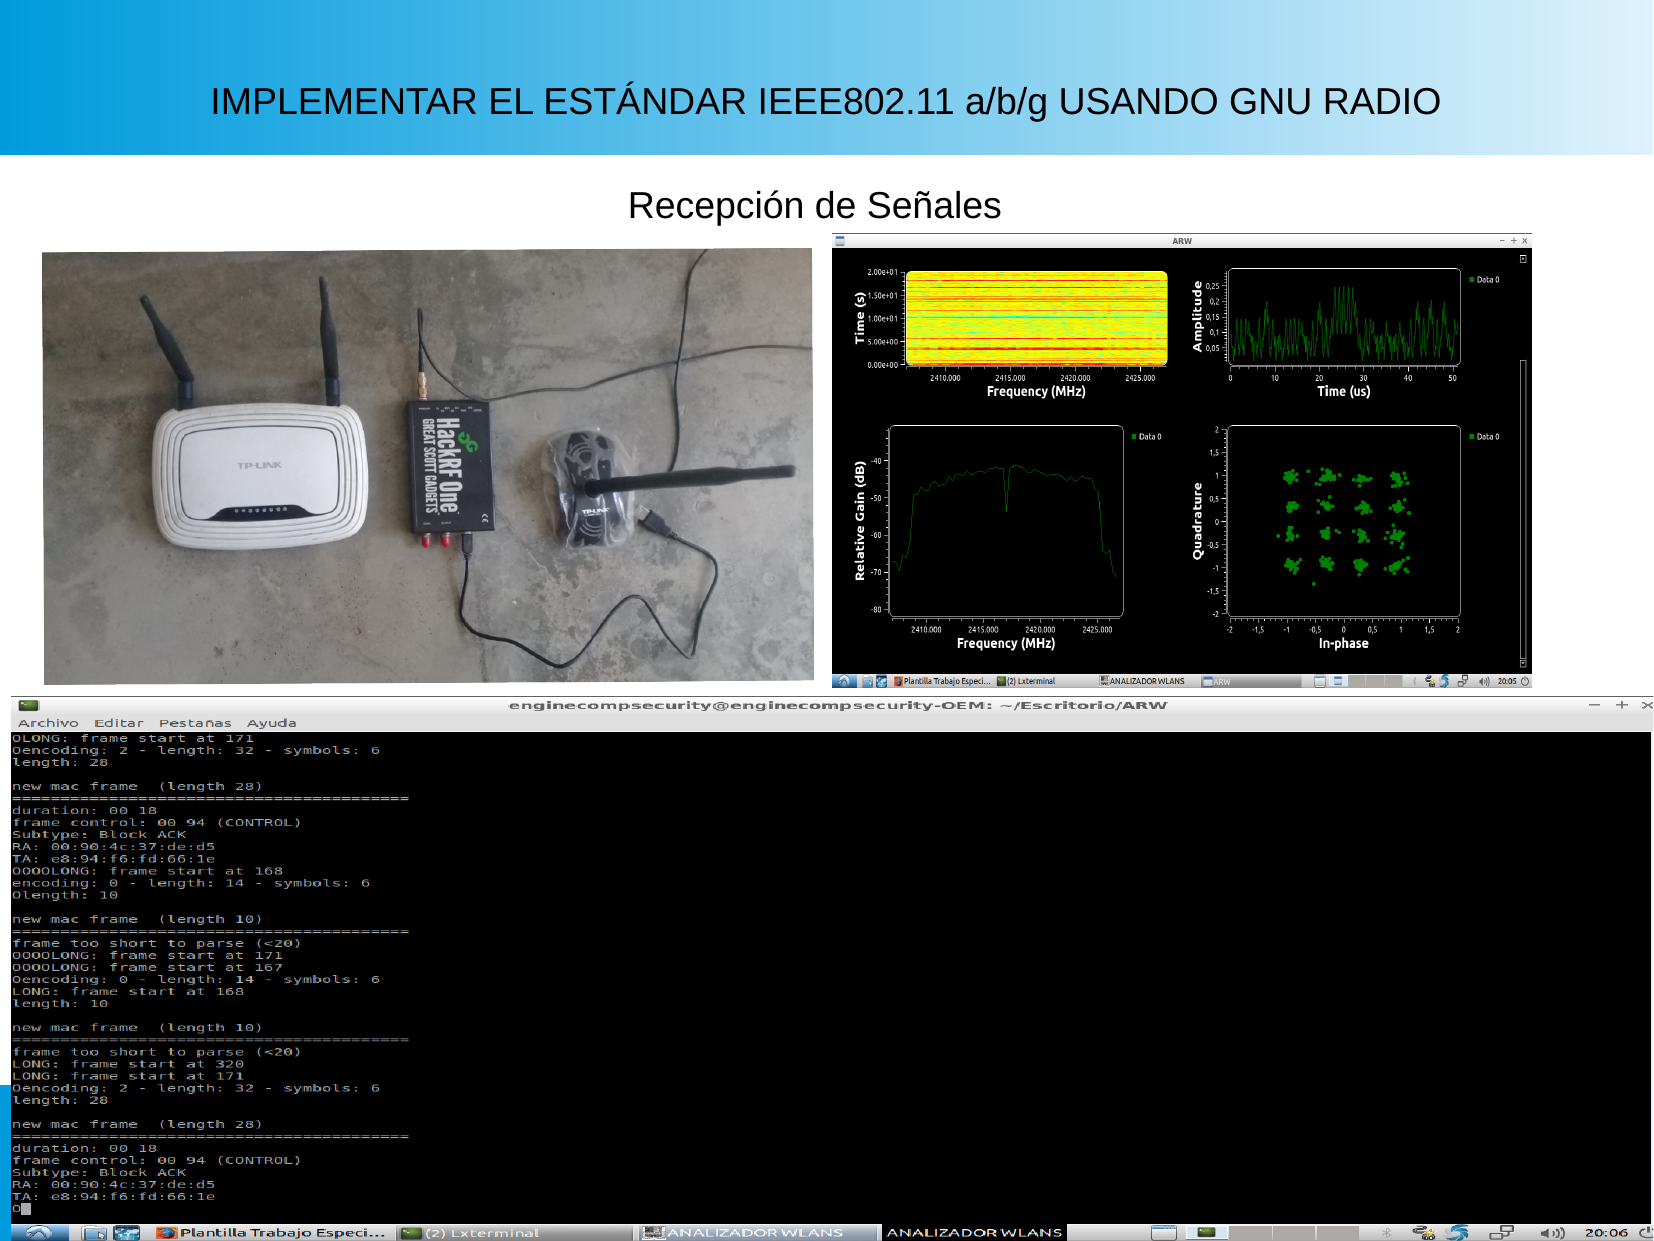

# IMPLEMENTAR EL ESTÁNDAR IEEE802.11 a/b/g USANDO GNU RADIO
Recepción de Señales